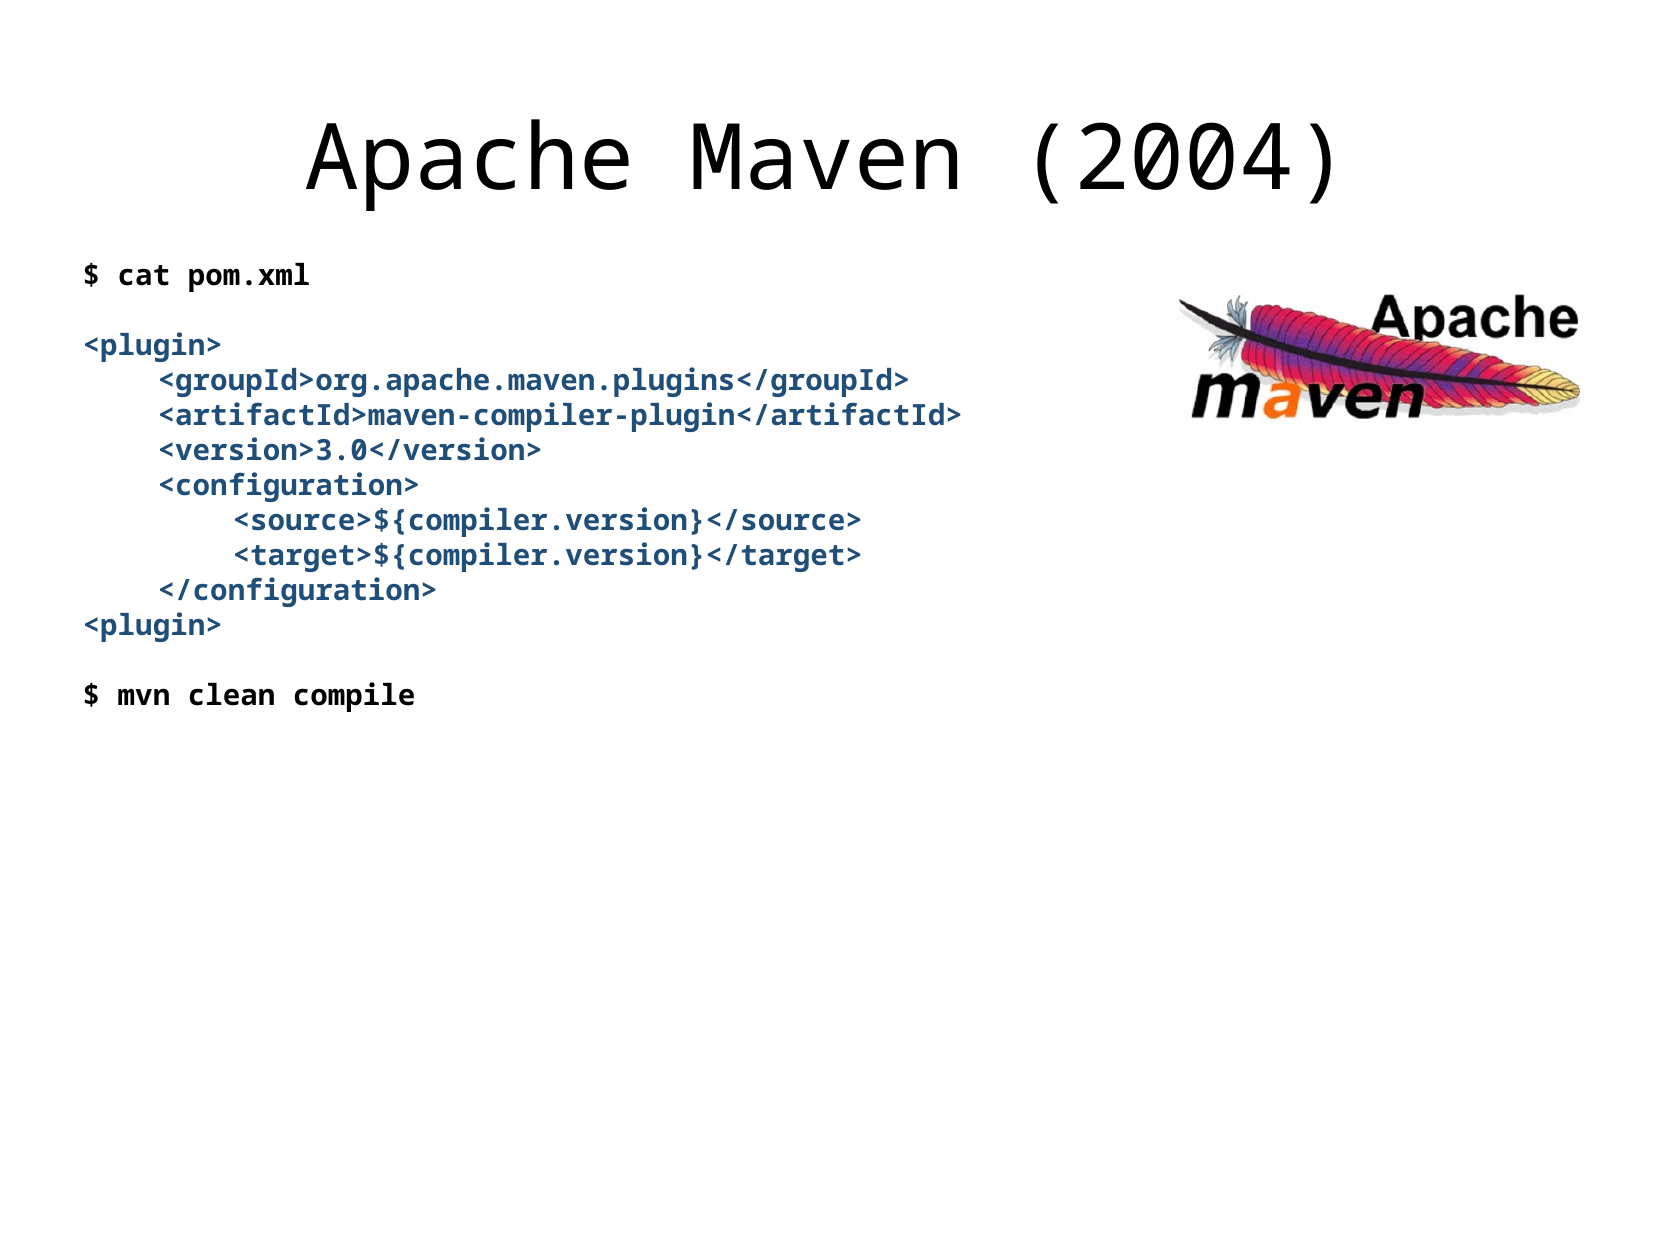

# Apache Maven (2004)
$ cat pom.xml
<plugin>
	<groupId>org.apache.maven.plugins</groupId>
	<artifactId>maven-compiler-plugin</artifactId>
	<version>3.0</version>
	<configuration>
		<source>${compiler.version}</source>
		<target>${compiler.version}</target>
	</configuration>
<plugin>
$ mvn clean compile